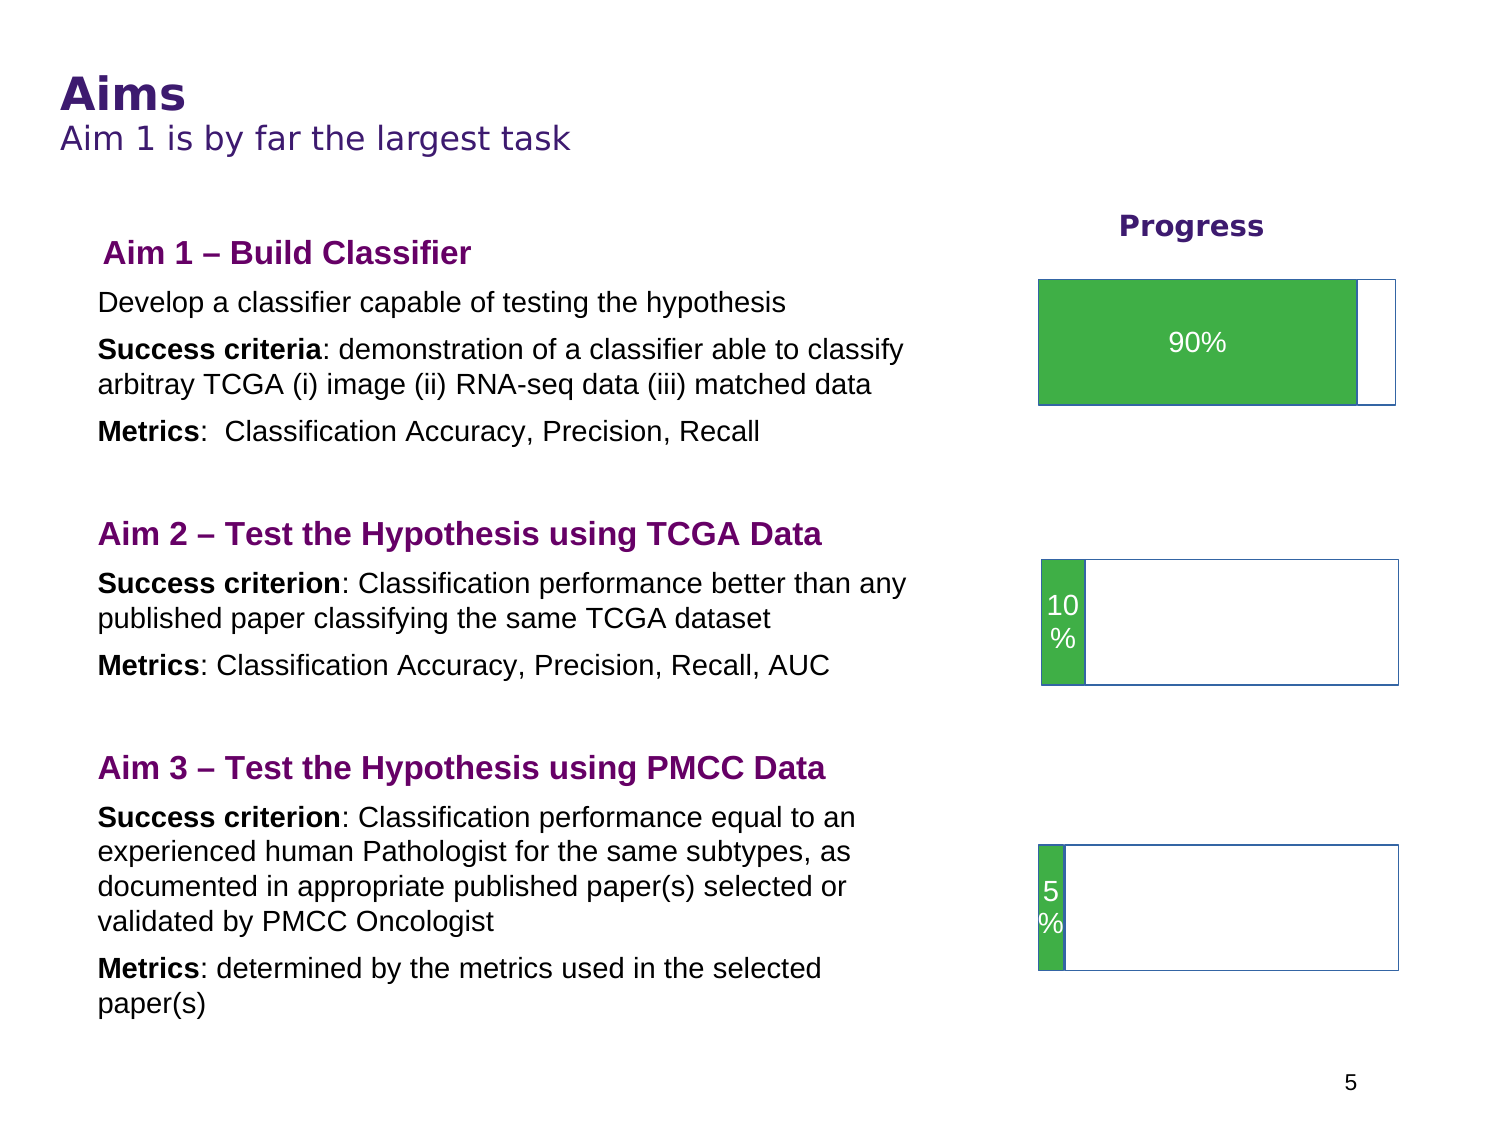

# Aims Aim 1 is by far the largest task
Progress
Aim 1 – Build Classifier
Develop a classifier capable of testing the hypothesis
Success criteria: demonstration of a classifier able to classify arbitray TCGA (i) image (ii) RNA-seq data (iii) matched data
Metrics: Classification Accuracy, Precision, Recall
Aim 2 – Test the Hypothesis using TCGA Data
Success criterion: Classification performance better than any published paper classifying the same TCGA dataset
Metrics: Classification Accuracy, Precision, Recall, AUC
Aim 3 – Test the Hypothesis using PMCC Data
Success criterion: Classification performance equal to an experienced human Pathologist for the same subtypes, as documented in appropriate published paper(s) selected or validated by PMCC Oncologist
Metrics: determined by the metrics used in the selected paper(s)
90%
10
%
5
%